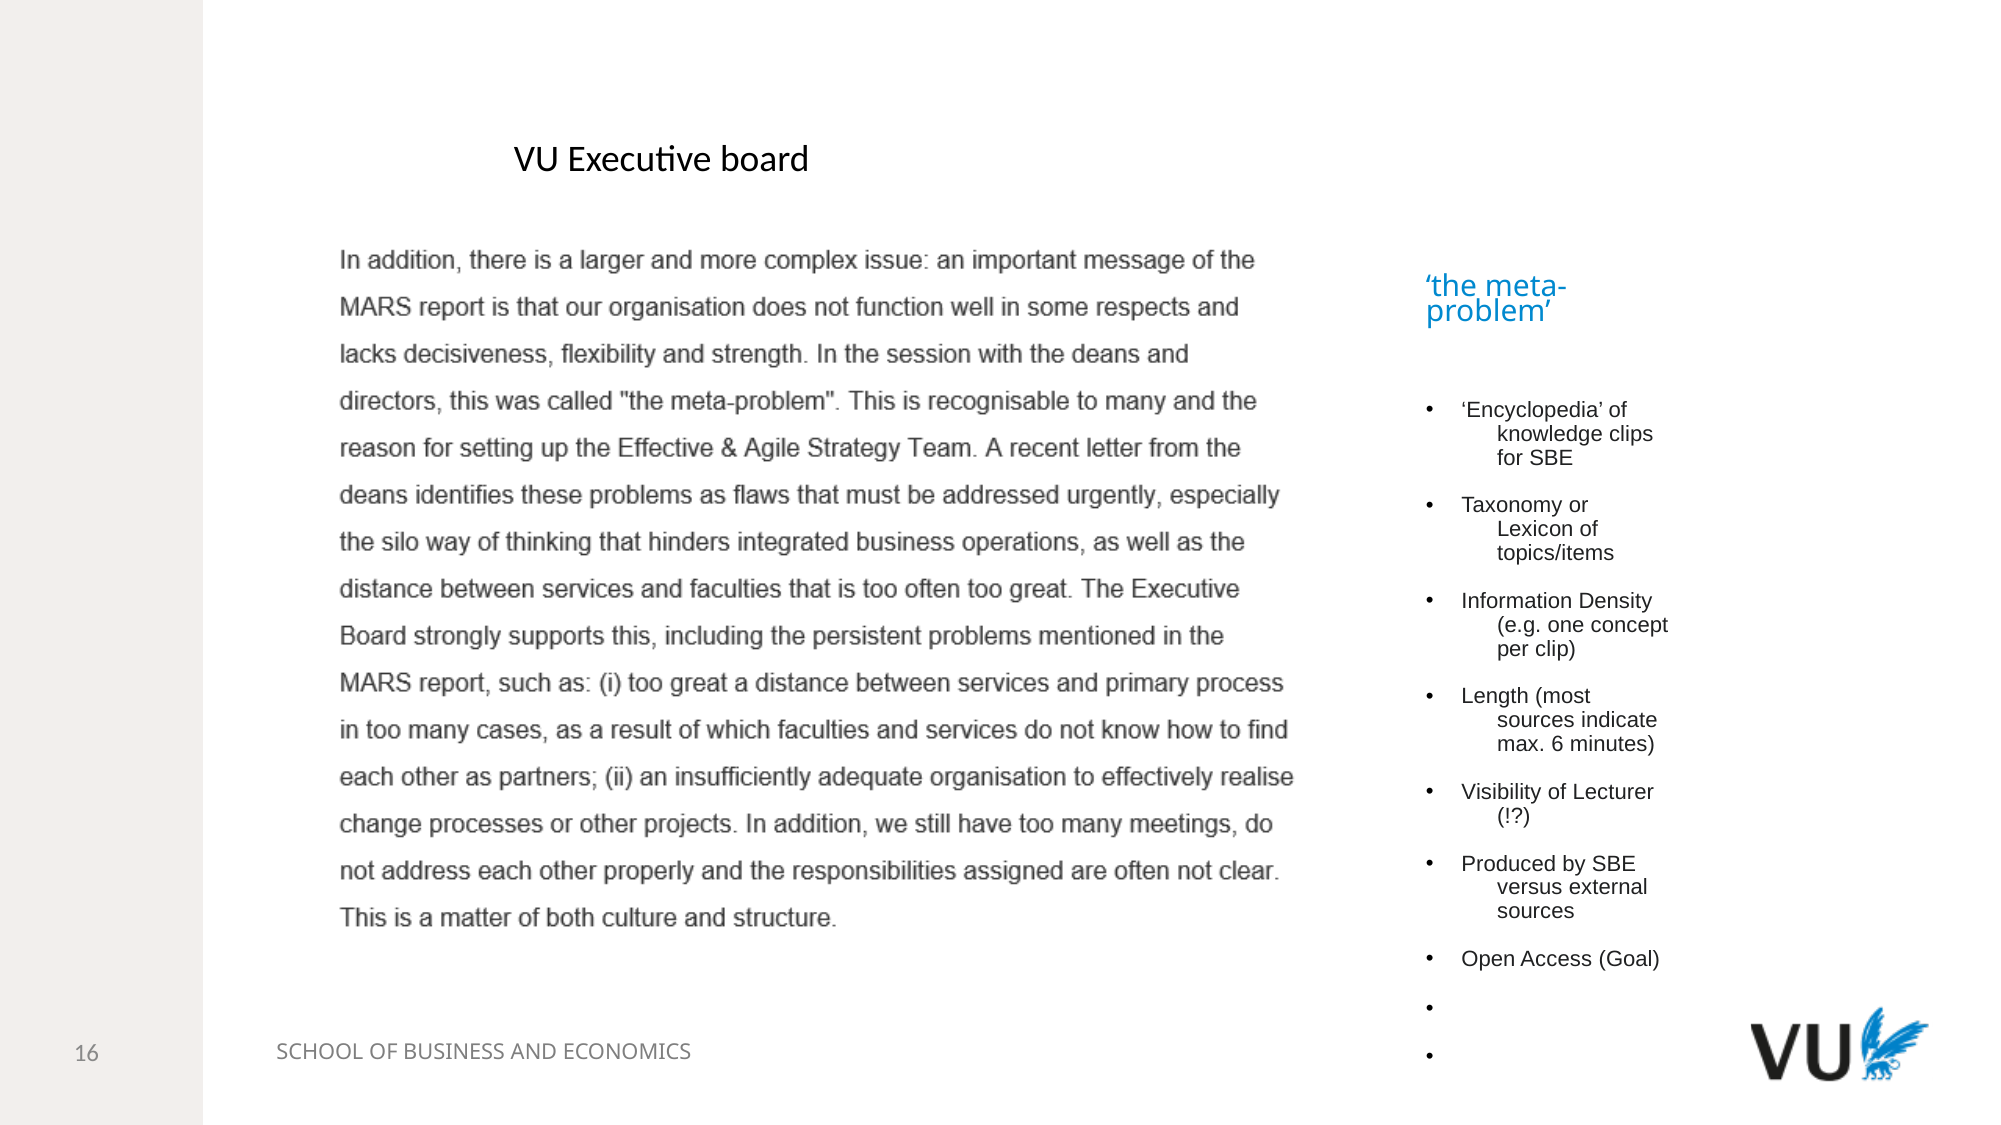

VU Executive board
# ‘the meta-problem’
‘Encyclopedia’ of knowledge clips for SBE
Taxonomy or Lexicon of topics/items
Information Density (e.g. one concept per clip)
Length (most sources indicate max. 6 minutes)
Visibility of Lecturer (!?)
Produced by SBE versus external sources
Open Access (Goal)
SCHOOL OF BUSINESS AND ECONOMICS